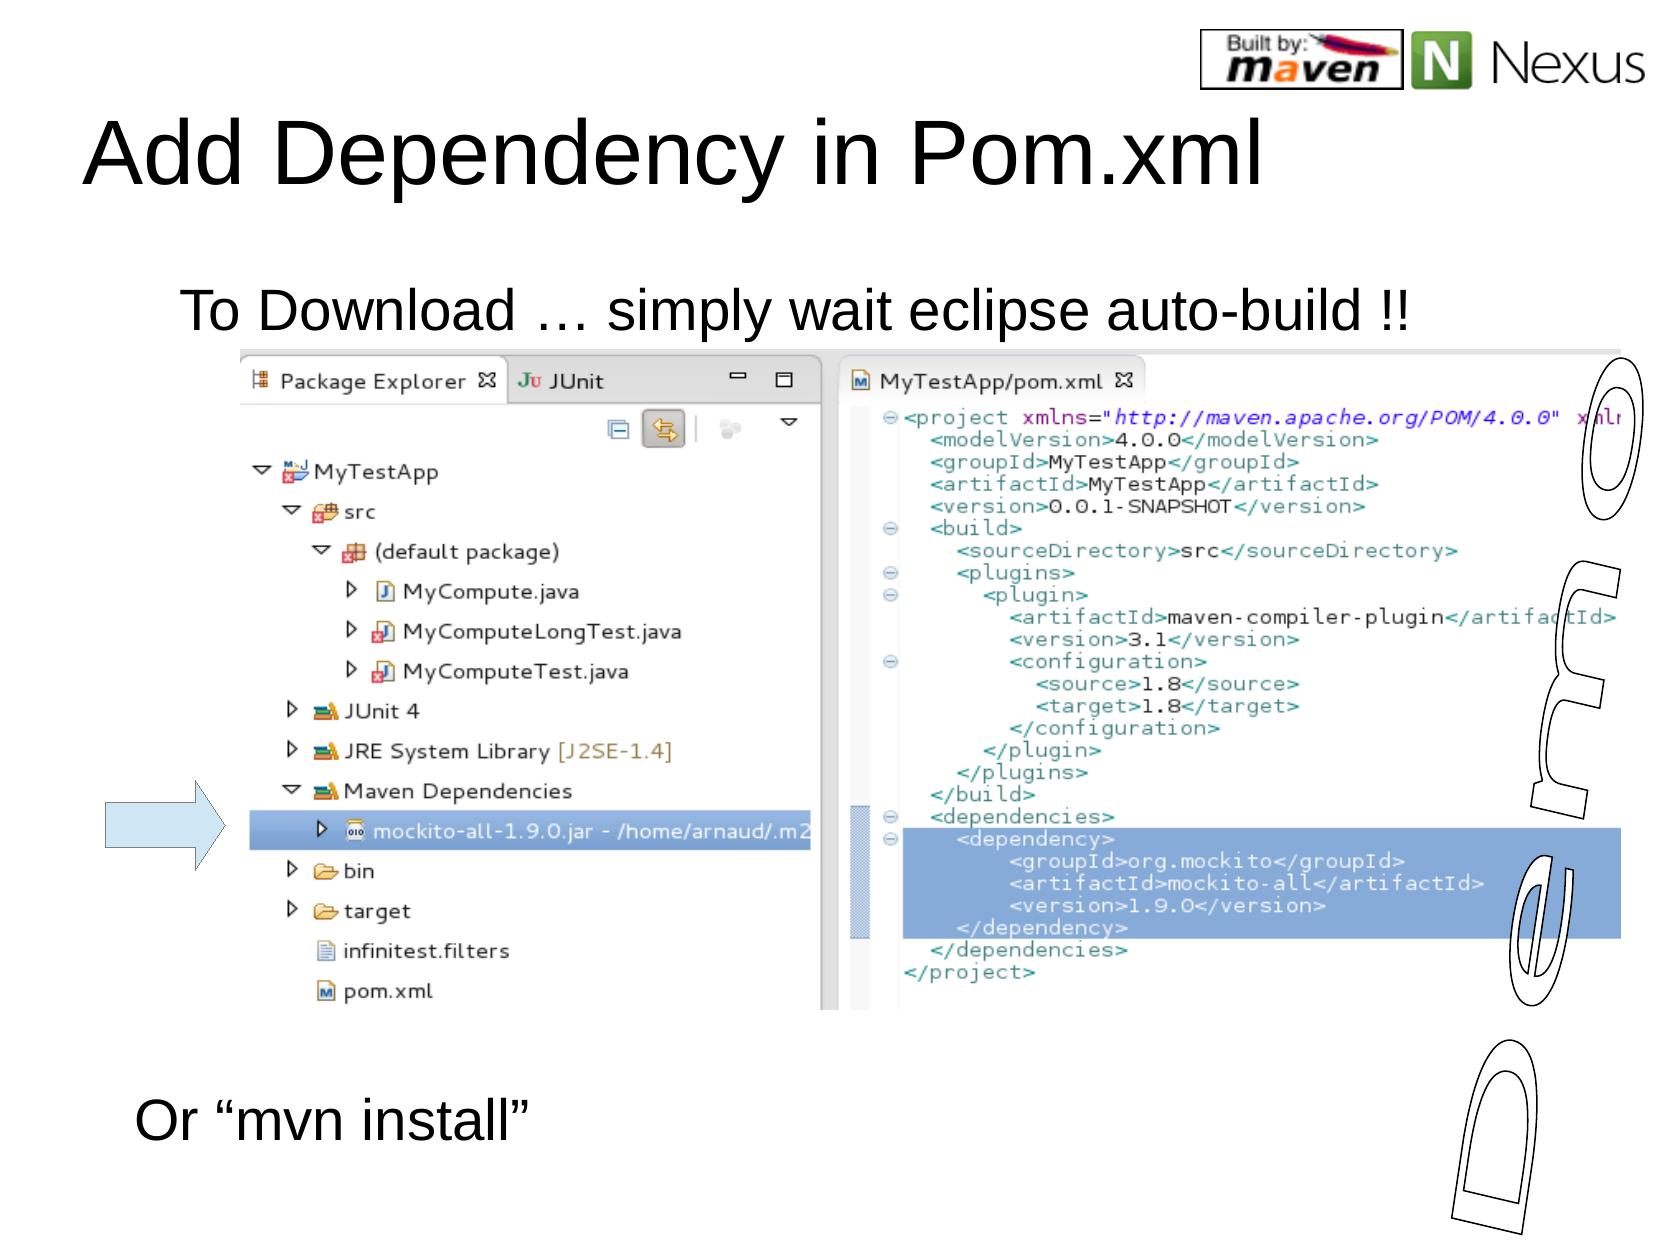

# Add Dependency in Pom.xml
To Download … simply wait eclipse auto-build !!
Demo
Or “mvn install”